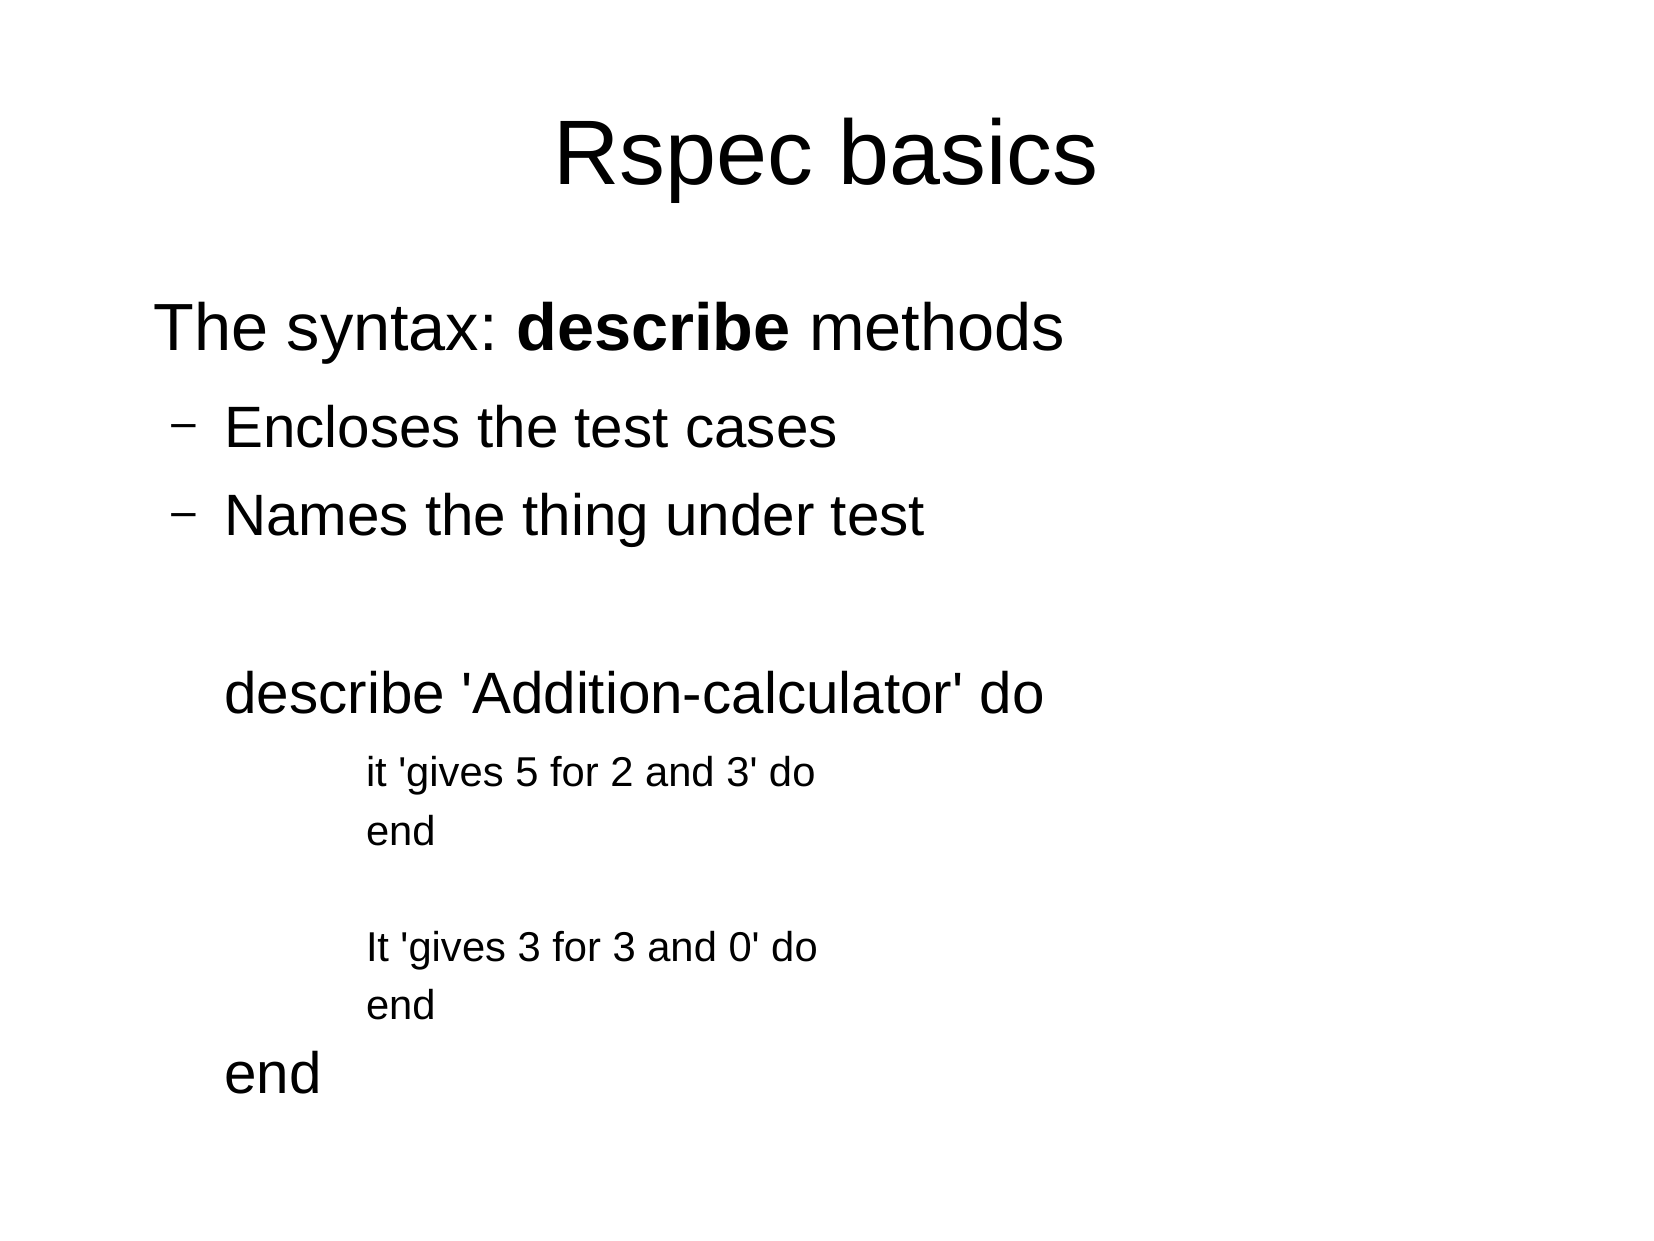

# Rspec basics
The syntax: describe methods
Encloses the test cases
Names the thing under test
describe 'Addition-calculator' do
it 'gives 5 for 2 and 3' do
end
It 'gives 3 for 3 and 0' do
end
end